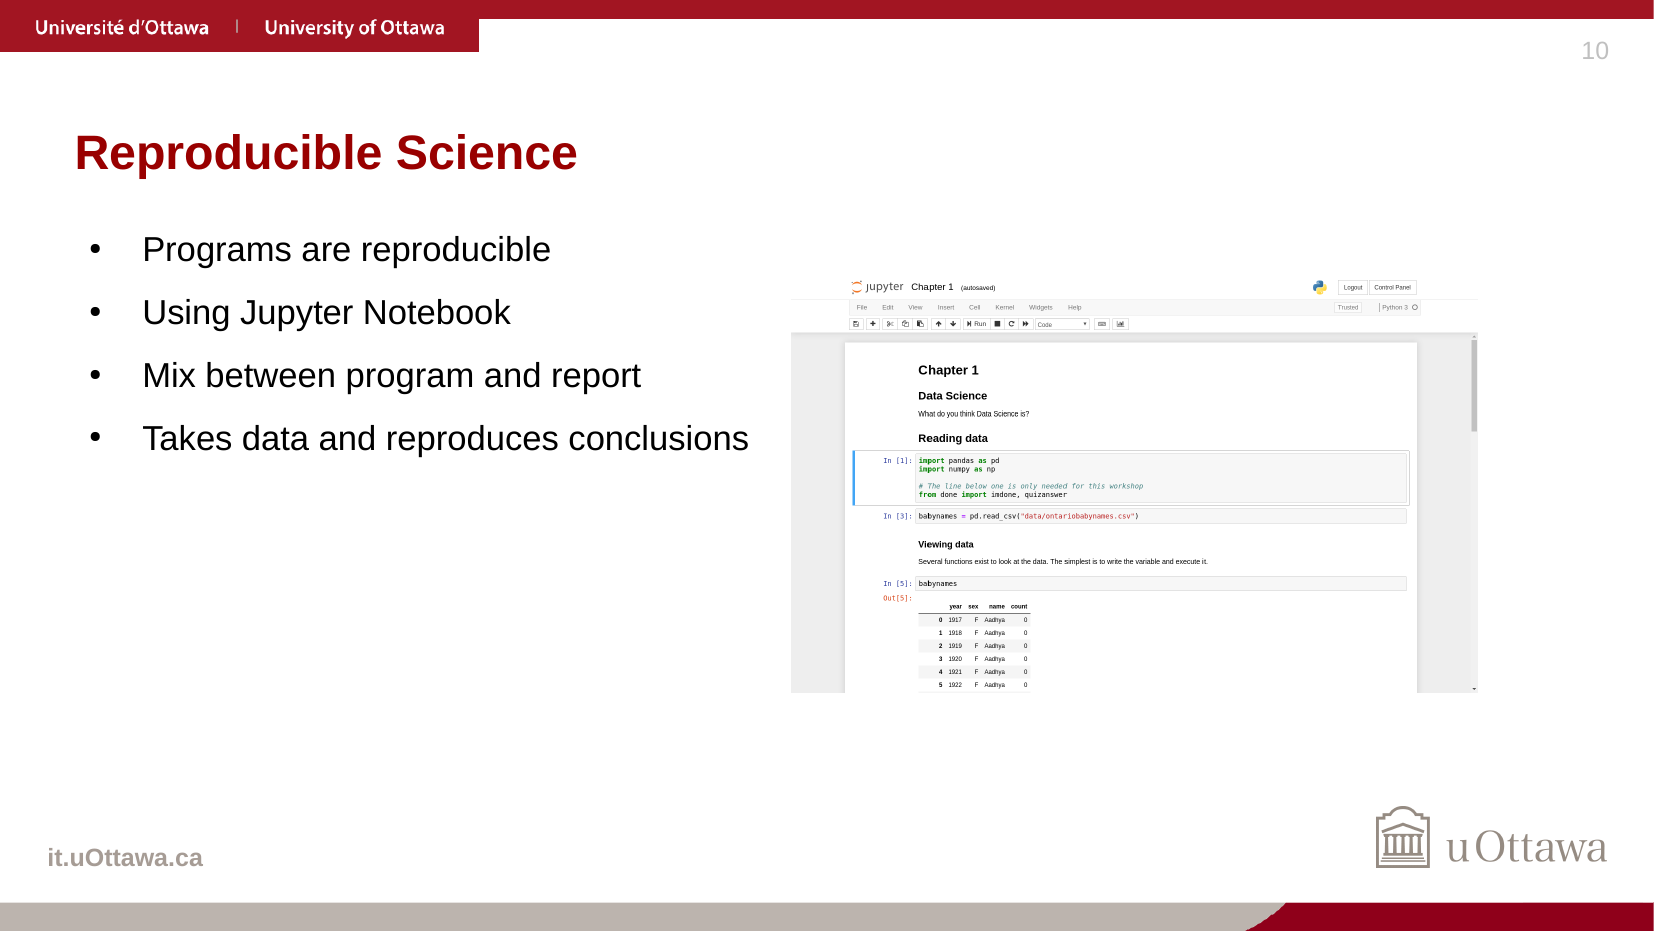

# Reproducible Science
Programs are reproducible
Using Jupyter Notebook
Mix between program and report
Takes data and reproduces conclusions